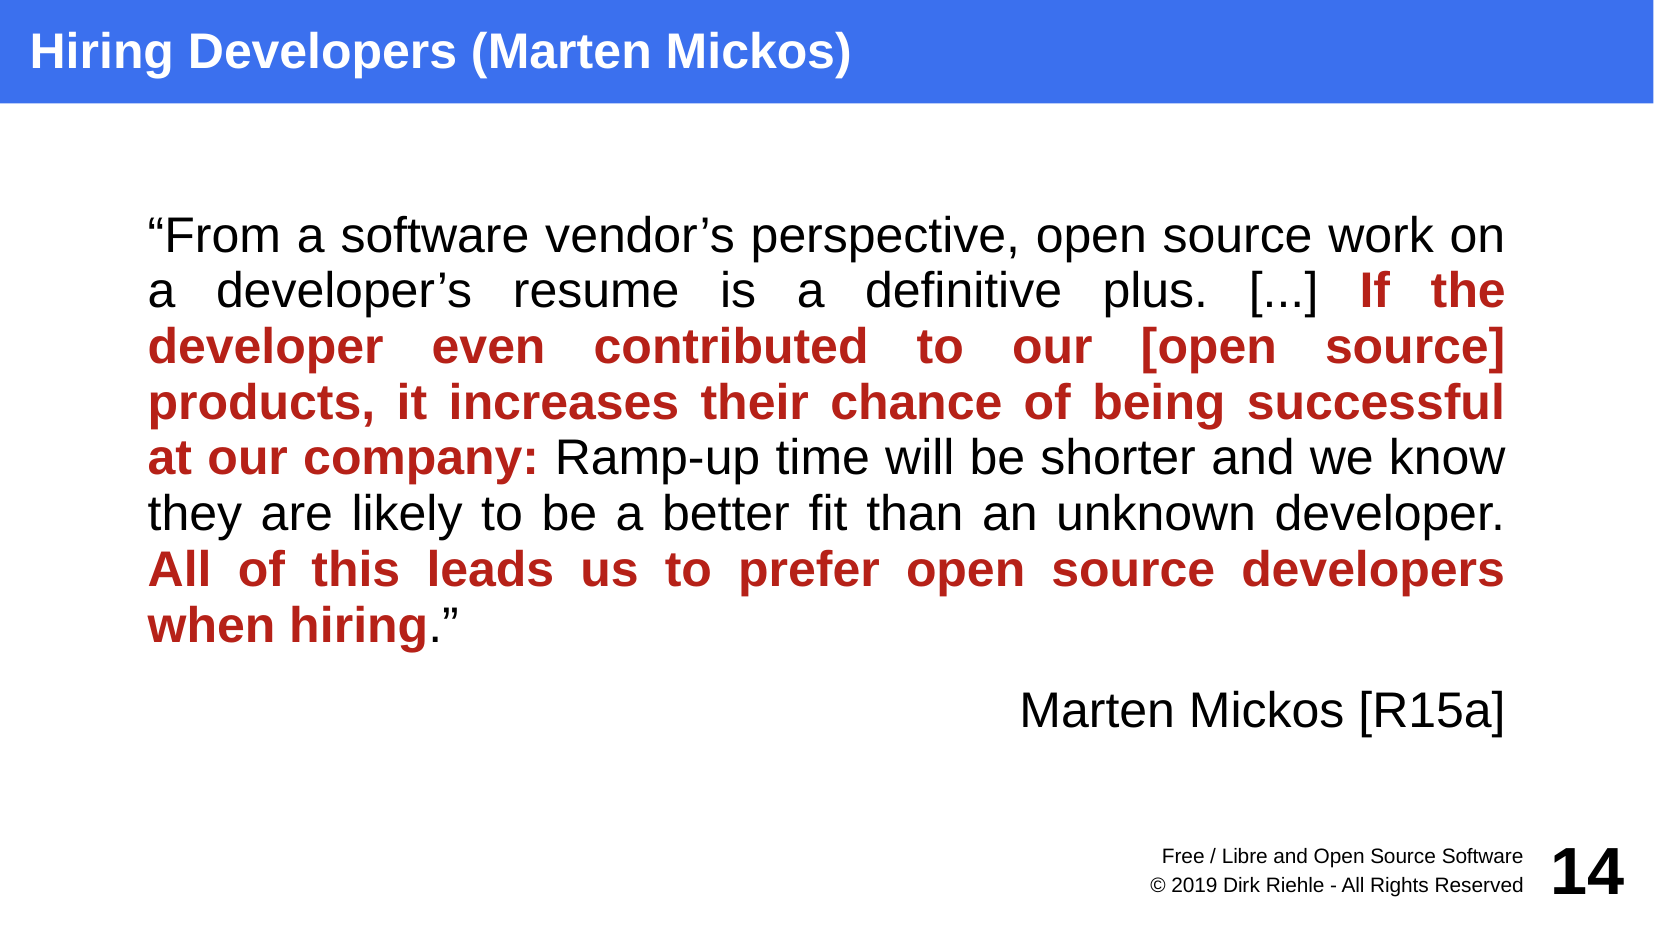

# Hiring Developers (Marten Mickos)
“From a software vendor’s perspective, open source work on a developer’s resume is a definitive plus. [...] If the developer even contributed to our [open source] products, it increases their chance of being successful at our company: Ramp-up time will be shorter and we know they are likely to be a better fit than an unknown developer. All of this leads us to prefer open source developers when hiring.”
	Marten Mickos [R15a]
Free / Libre and Open Source Software
14
© 2019 Dirk Riehle - All Rights Reserved